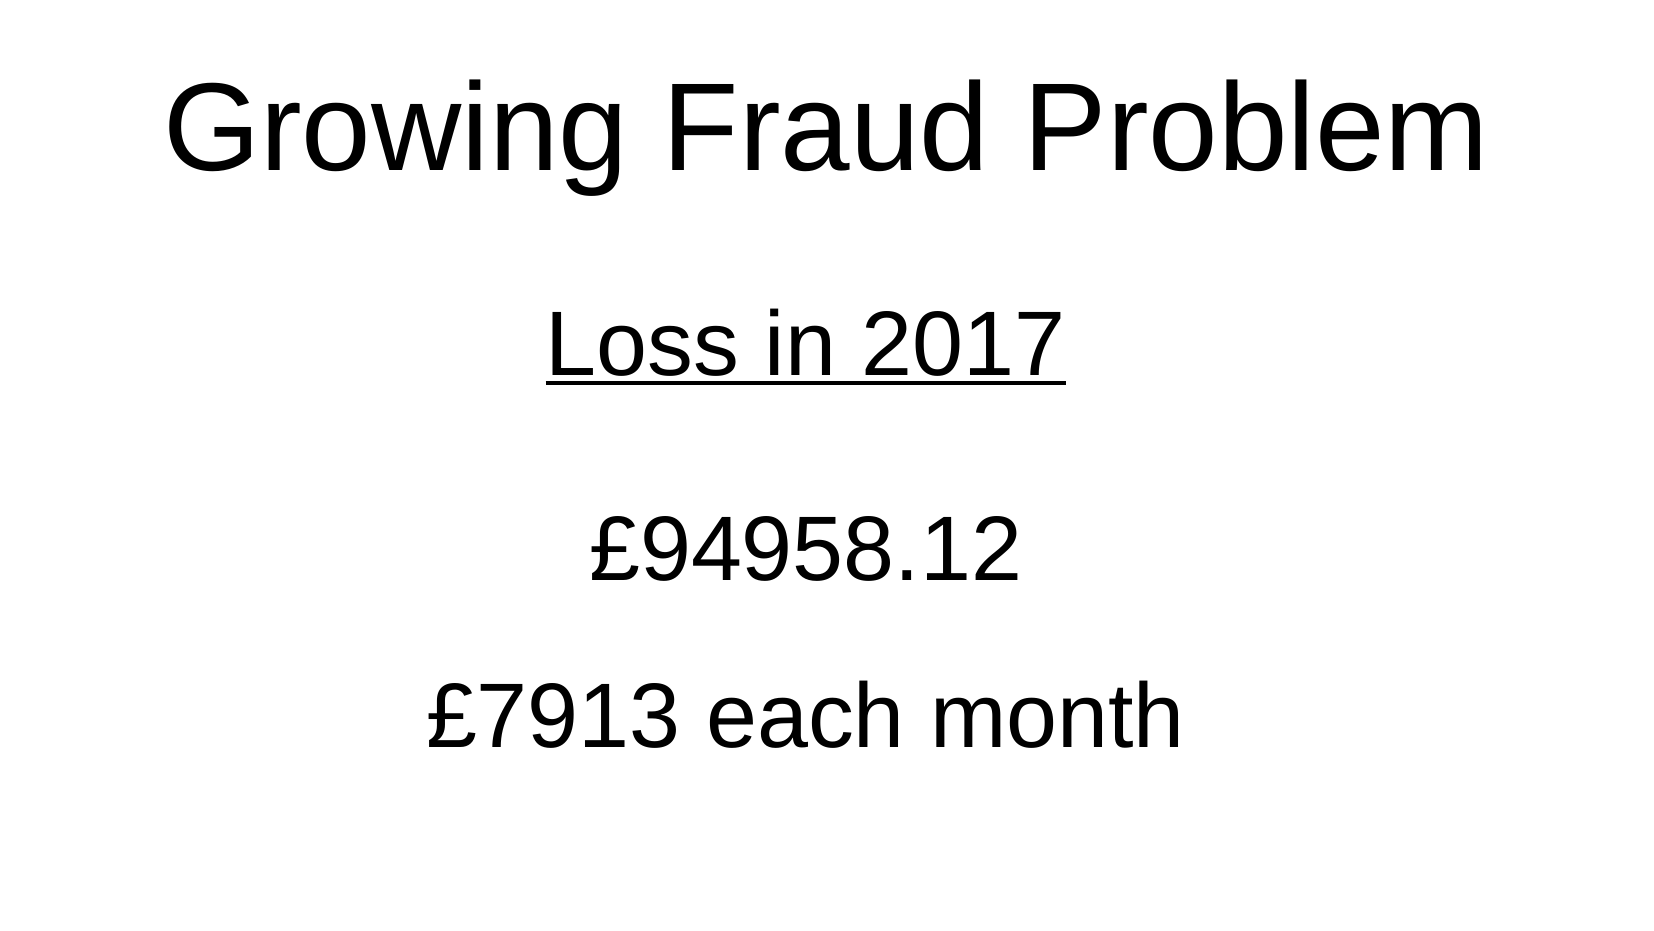

# Growing Fraud Problem
Loss in 2017
£94958.12
£7913 each month